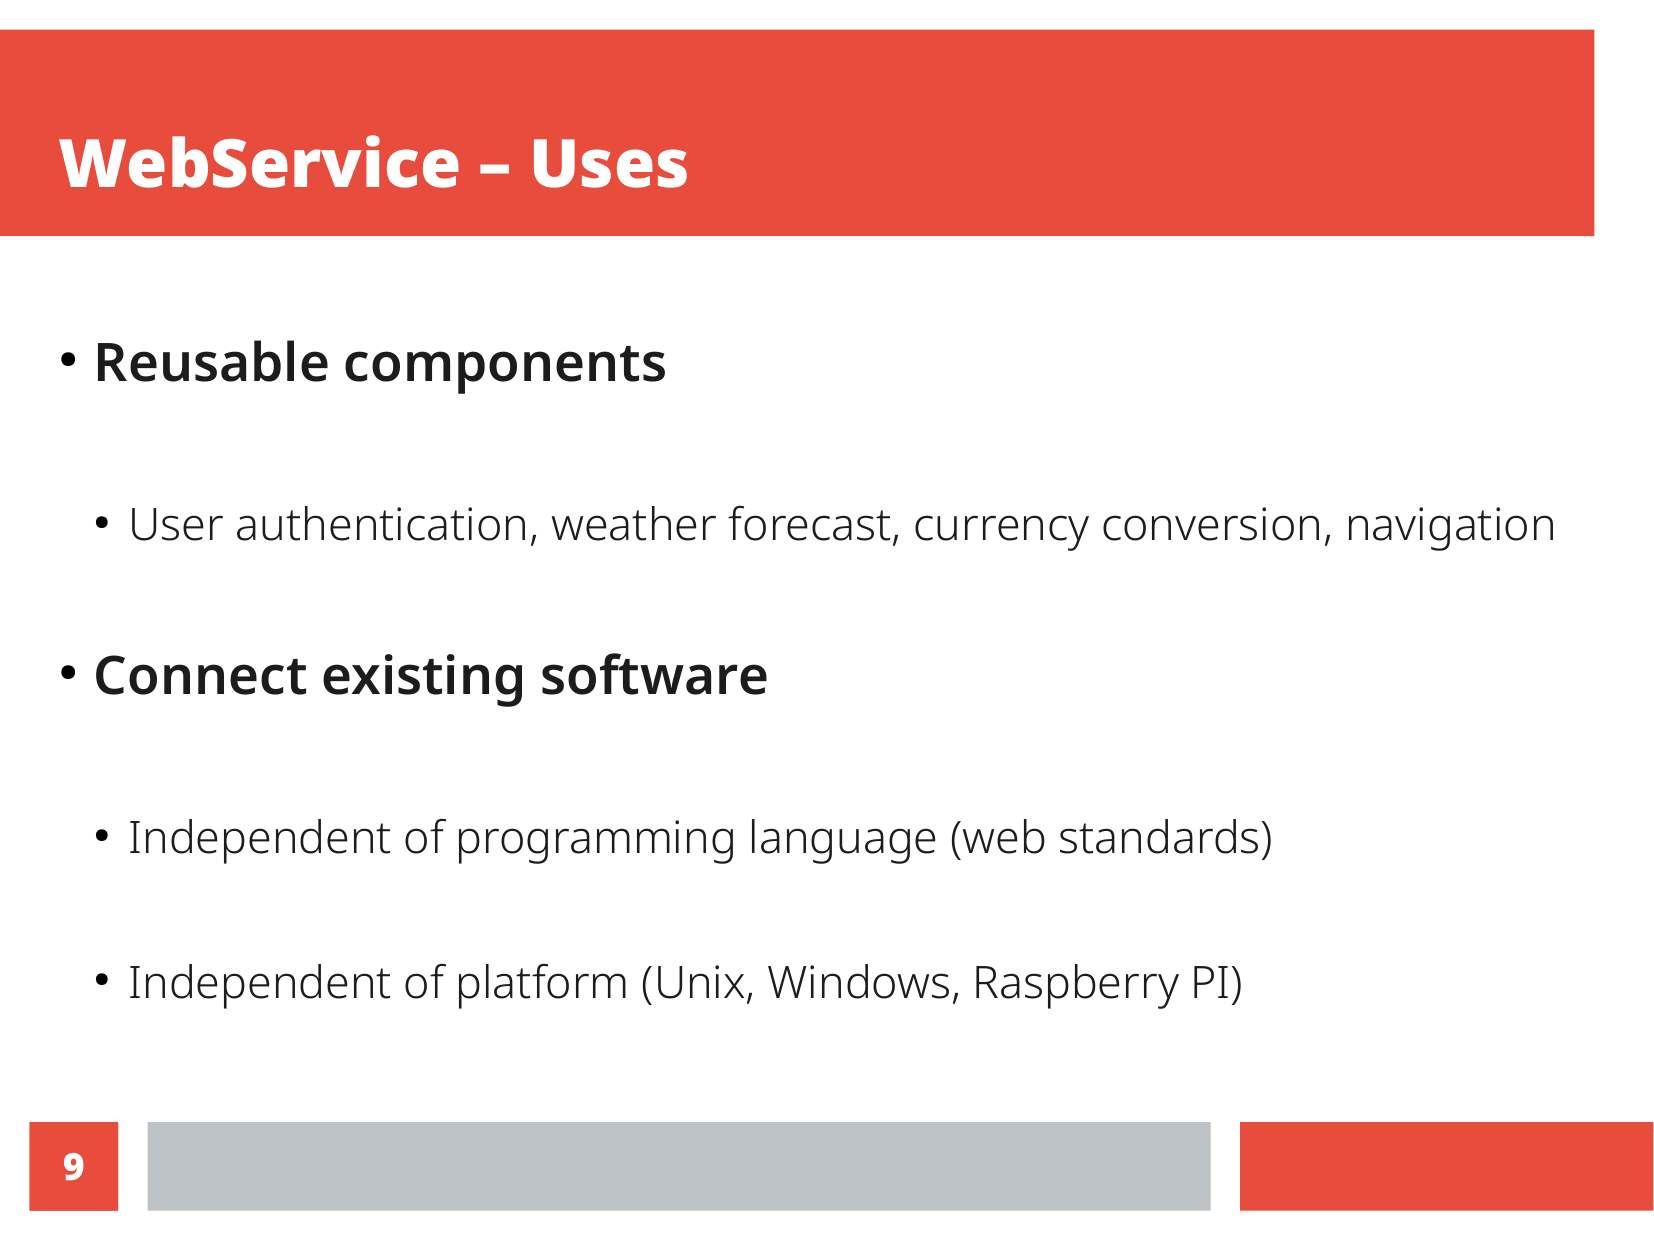

# WebService – Uses
Reusable components
User authentication, weather forecast, currency conversion, navigation
Connect existing software
Independent of programming language (web standards)
Independent of platform (Unix, Windows, Raspberry PI)
9